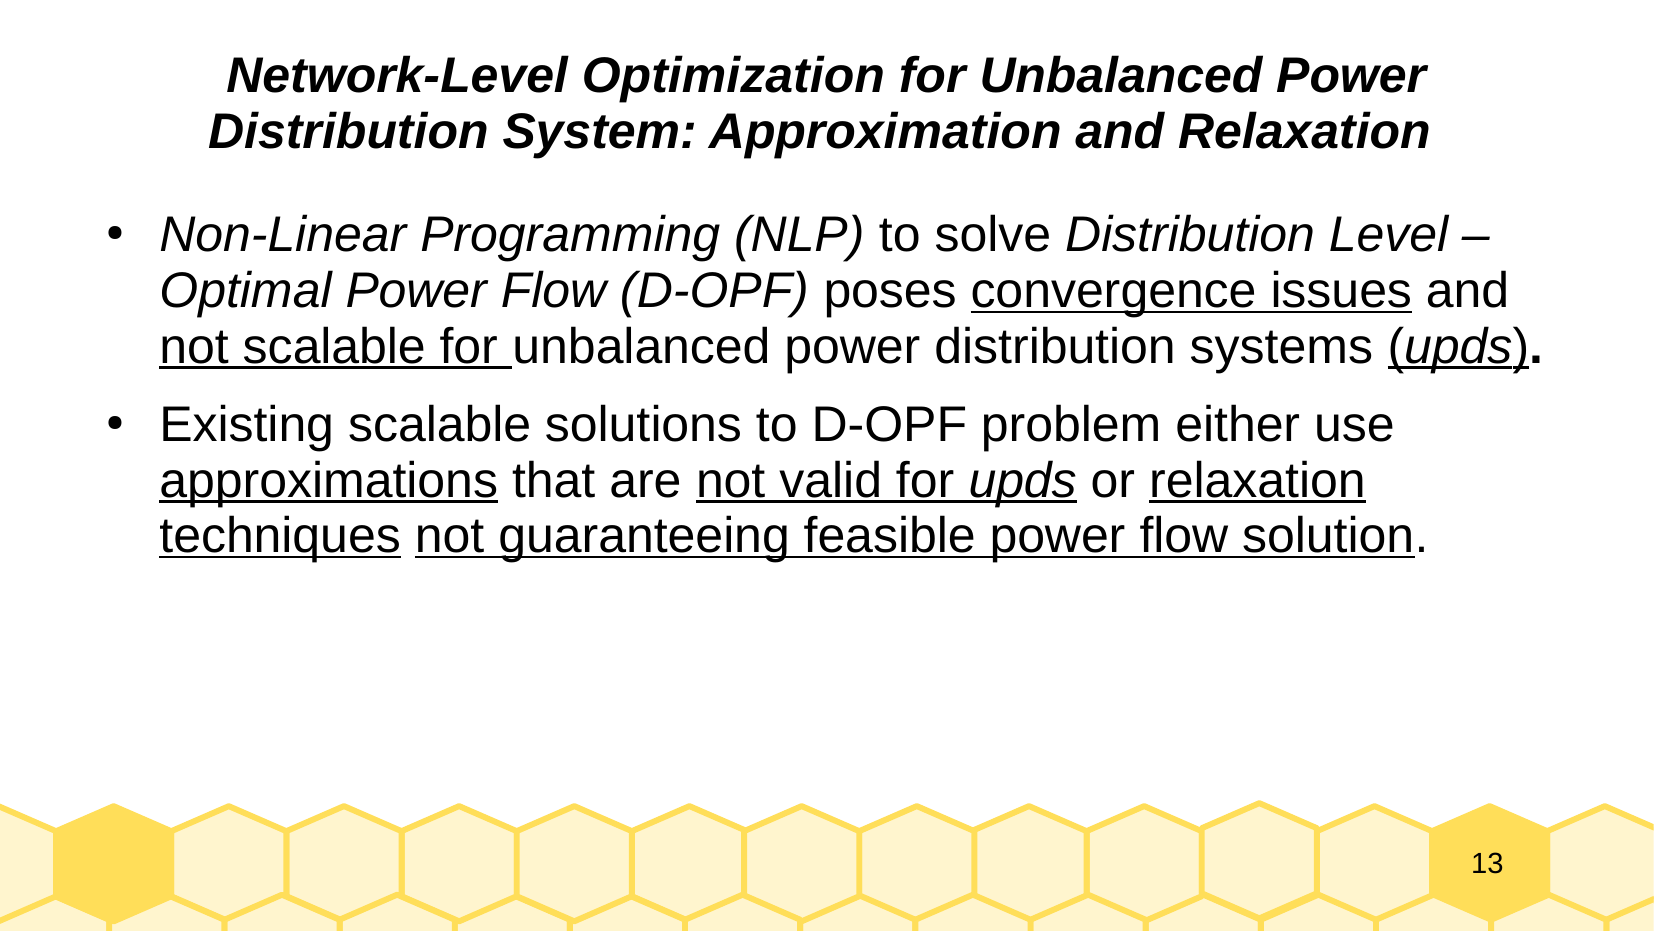

# Network-Level Optimization for Unbalanced Power Distribution System: Approximation and Relaxation
Non-Linear Programming (NLP) to solve Distribution Level – Optimal Power Flow (D-OPF) poses convergence issues and not scalable for unbalanced power distribution systems (upds).
Existing scalable solutions to D-OPF problem either use approximations that are not valid for upds or relaxation techniques not guaranteeing feasible power flow solution.